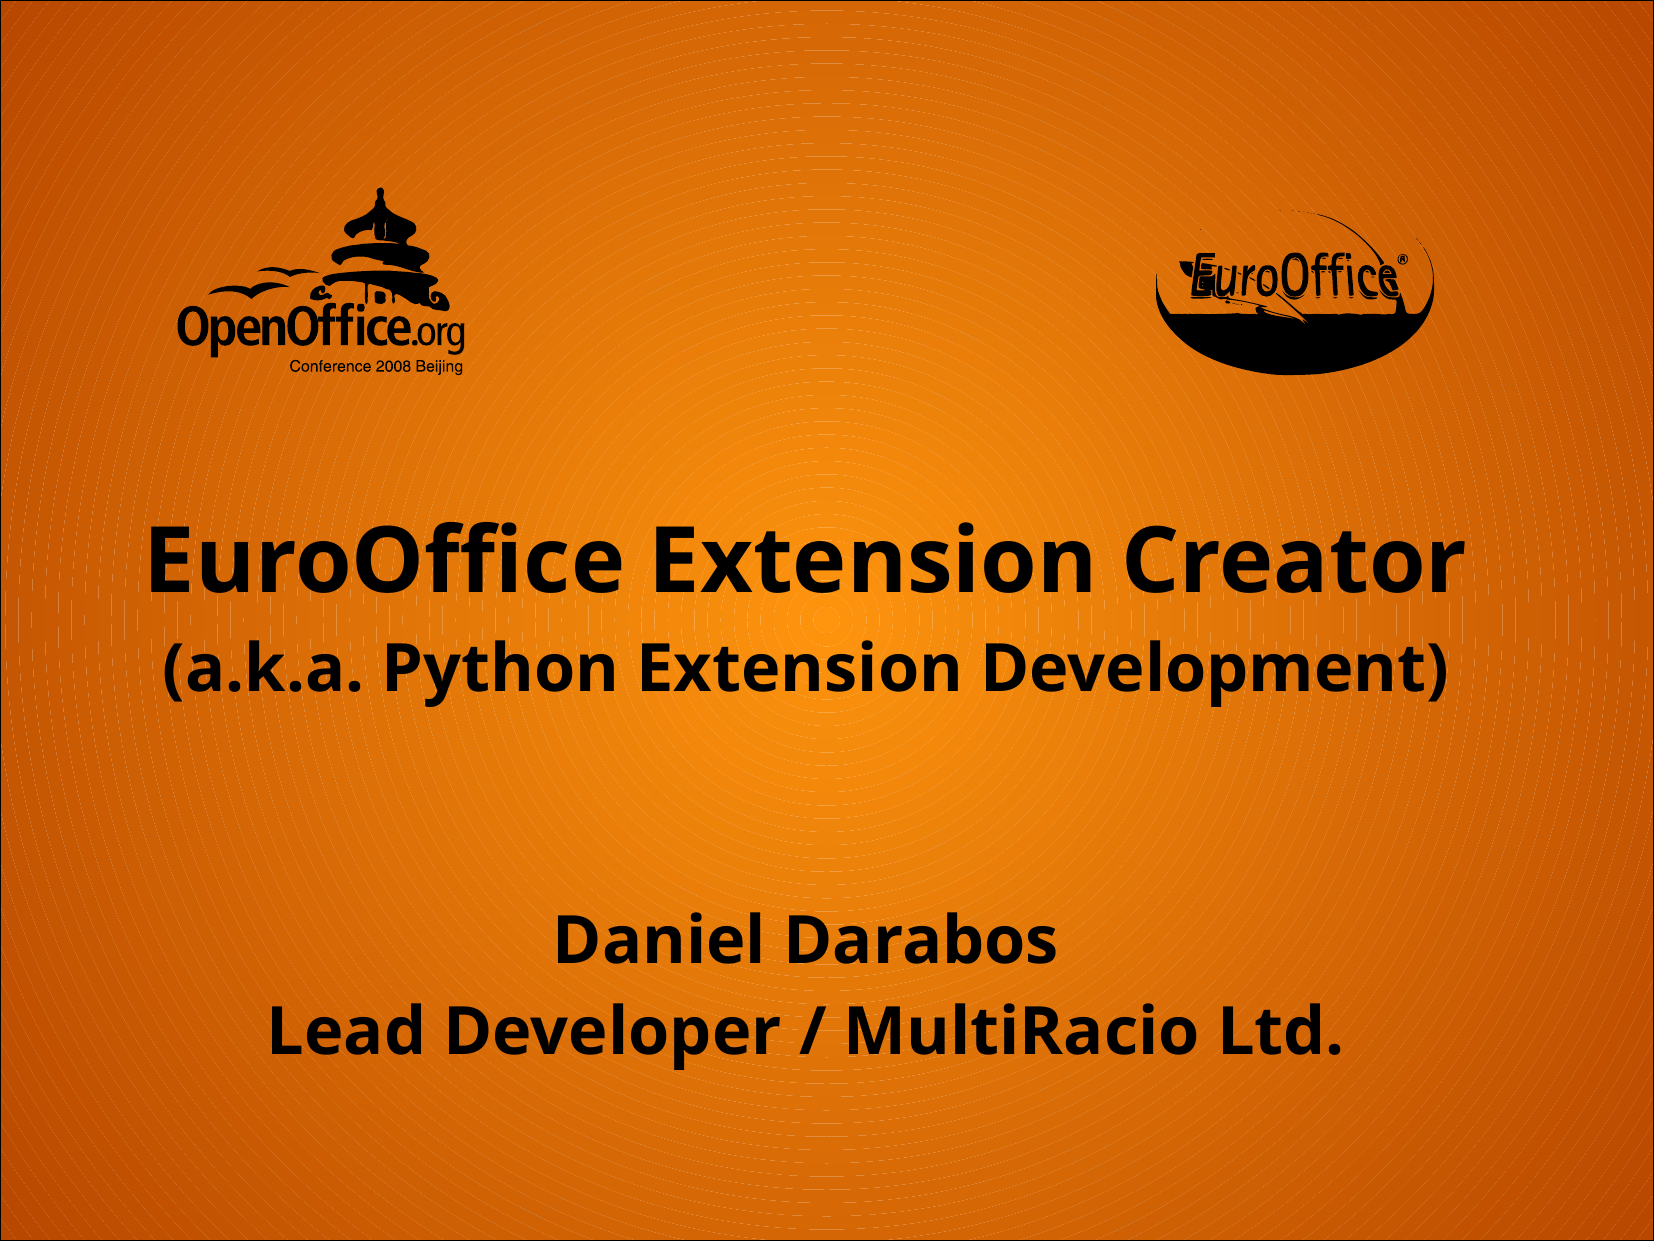

EuroOffice Extension Creator
(a.k.a. Python Extension Development)
Daniel Darabos
Lead Developer / MultiRacio Ltd.